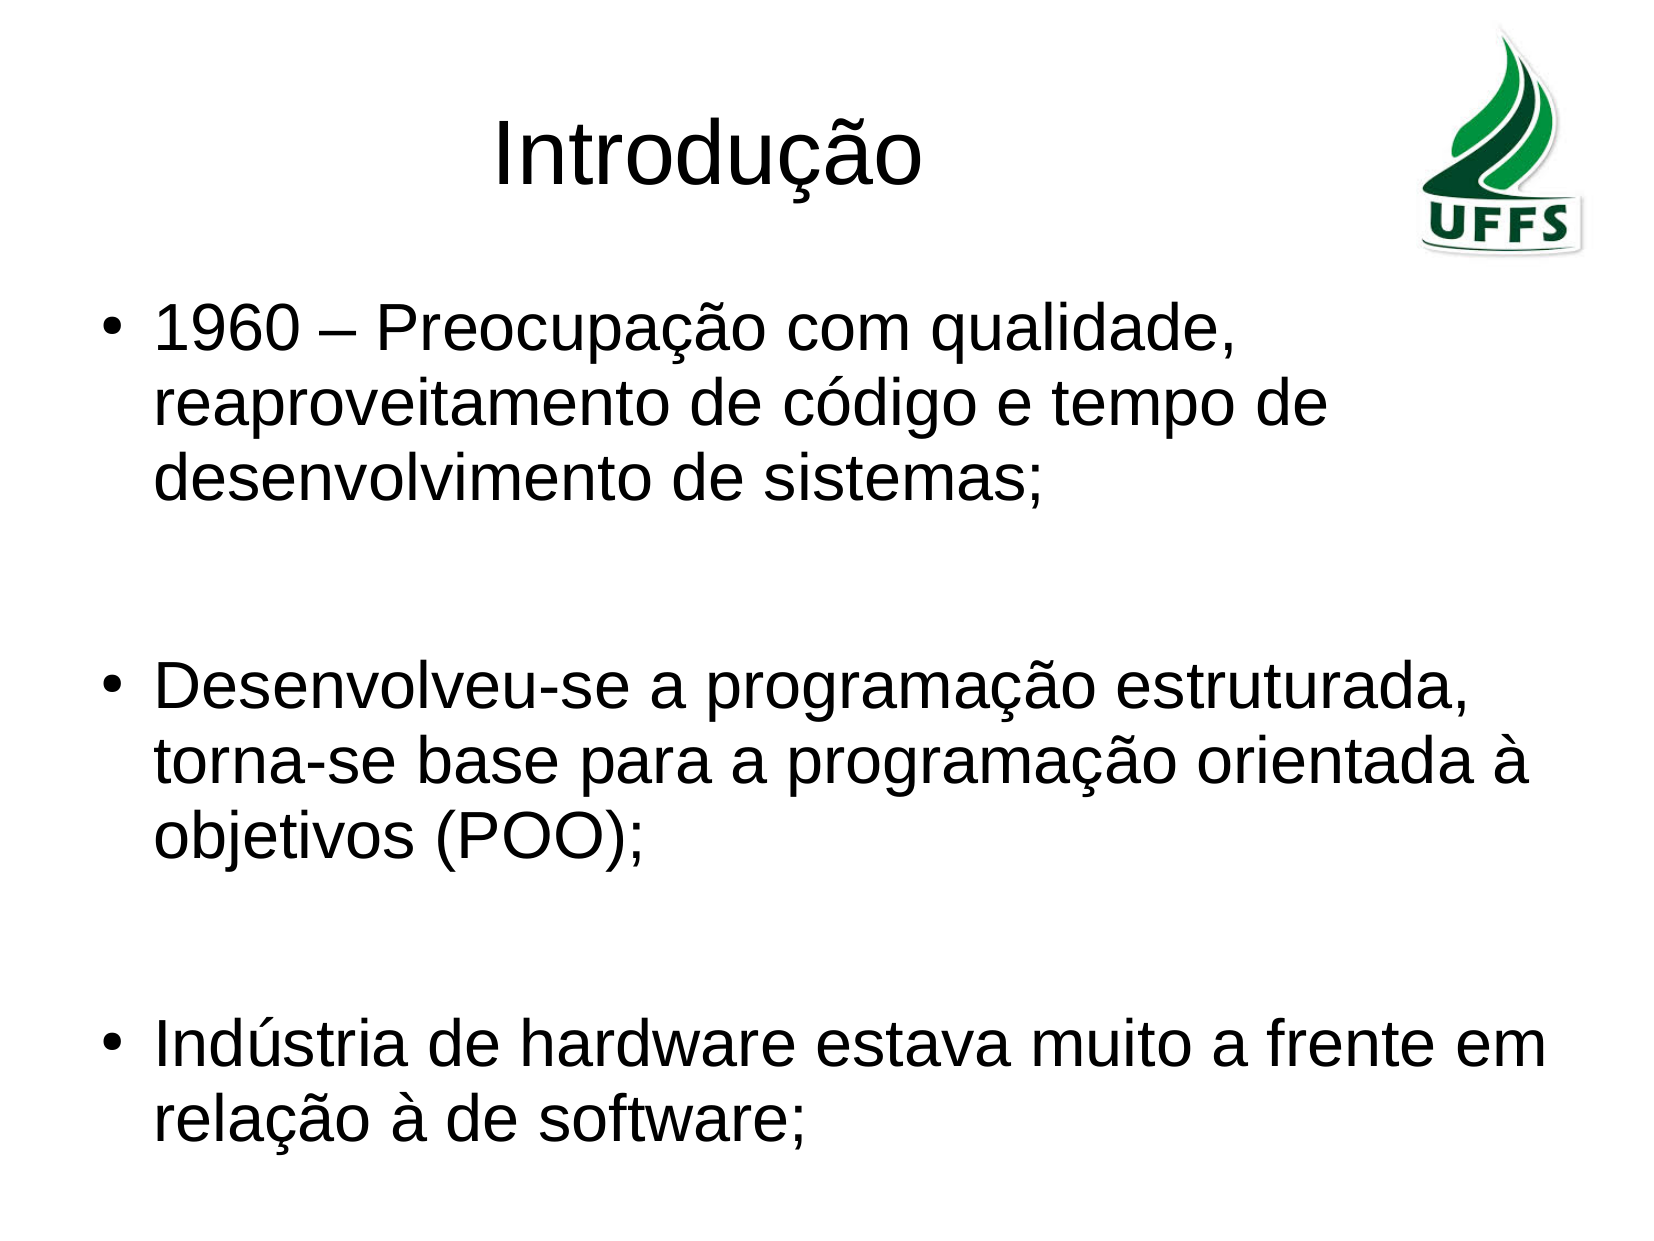

# Introdução
1960 – Preocupação com qualidade, reaproveitamento de código e tempo de desenvolvimento de sistemas;
Desenvolveu-se a programação estruturada, torna-se base para a programação orientada à objetivos (POO);
Indústria de hardware estava muito a frente em relação à de software;